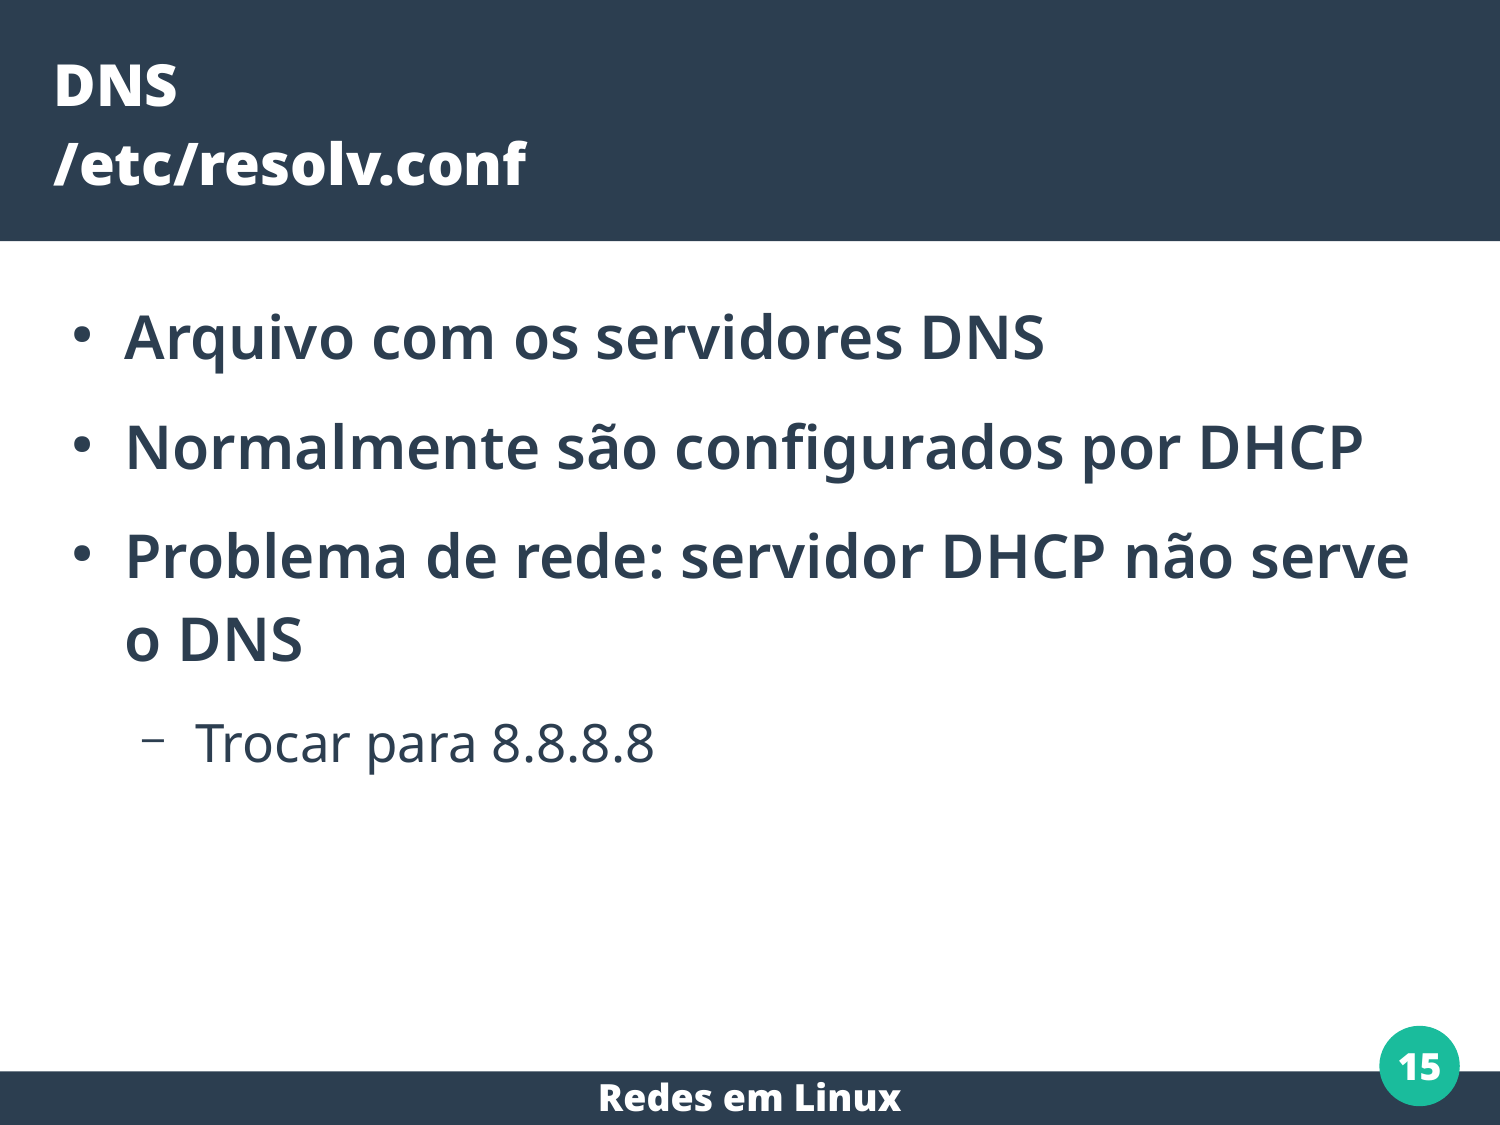

# DNS /etc/resolv.conf
Arquivo com os servidores DNS
Normalmente são configurados por DHCP
Problema de rede: servidor DHCP não serve o DNS
Trocar para 8.8.8.8
15
Redes em Linux